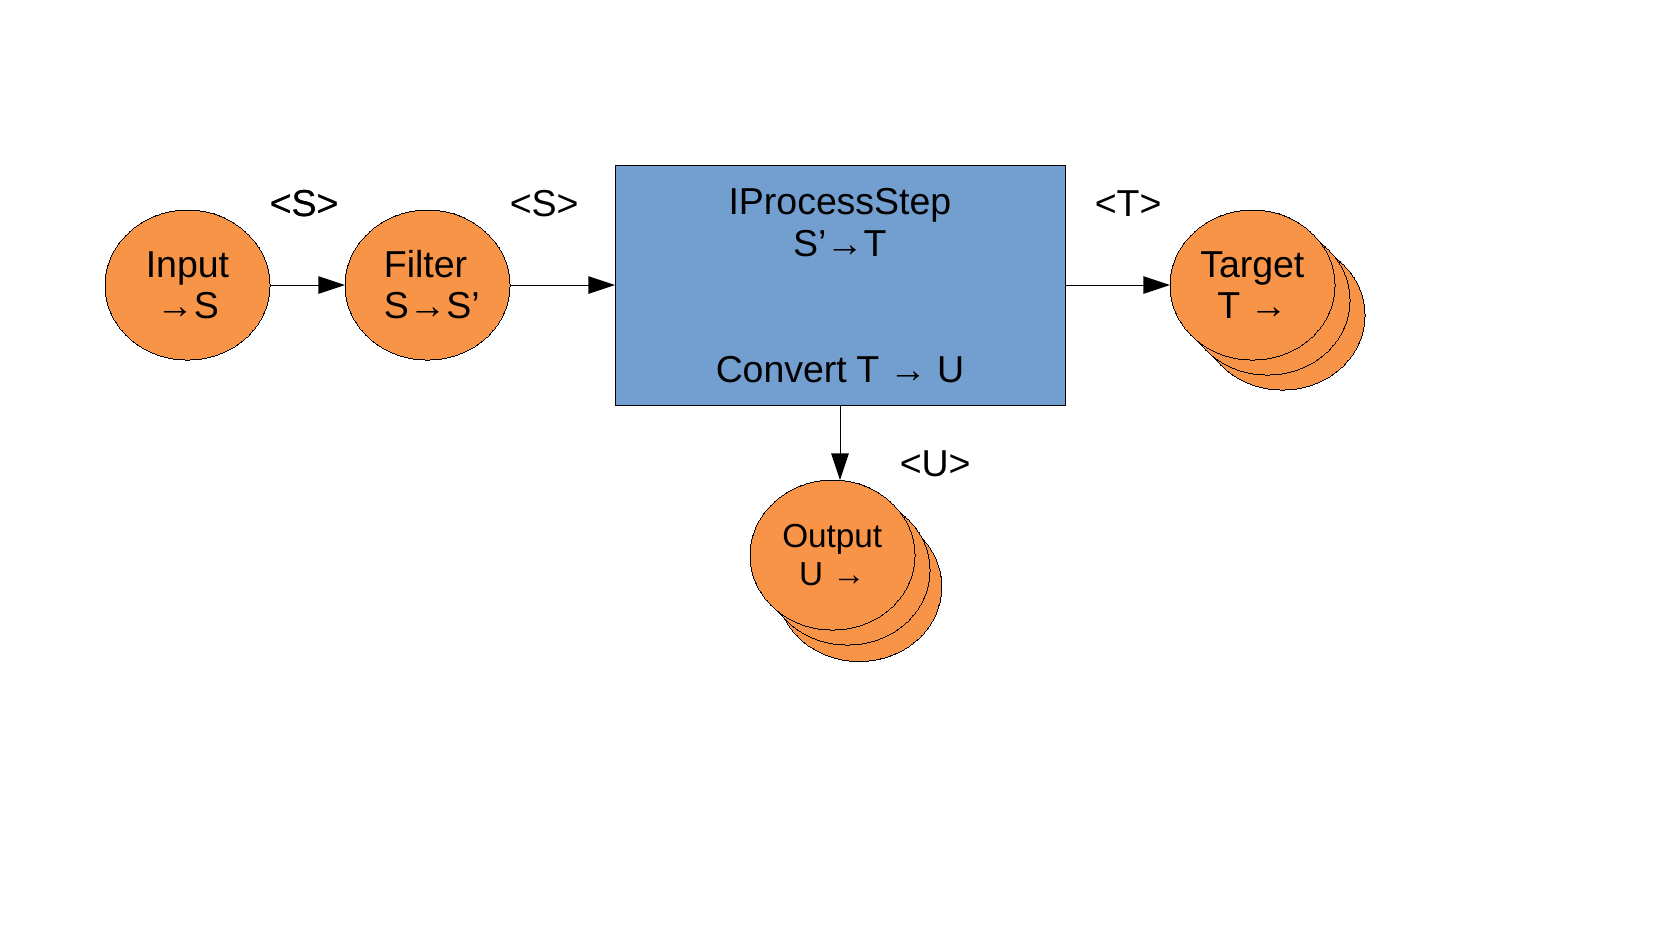

IProcessStep
S’→T
Convert T → U
<S>
<S>
<S>
<T>
Input
→S
Filter
S→S’
Target
T →
Target
T->
Target
T->
<U>
Output
U →
Target
Target